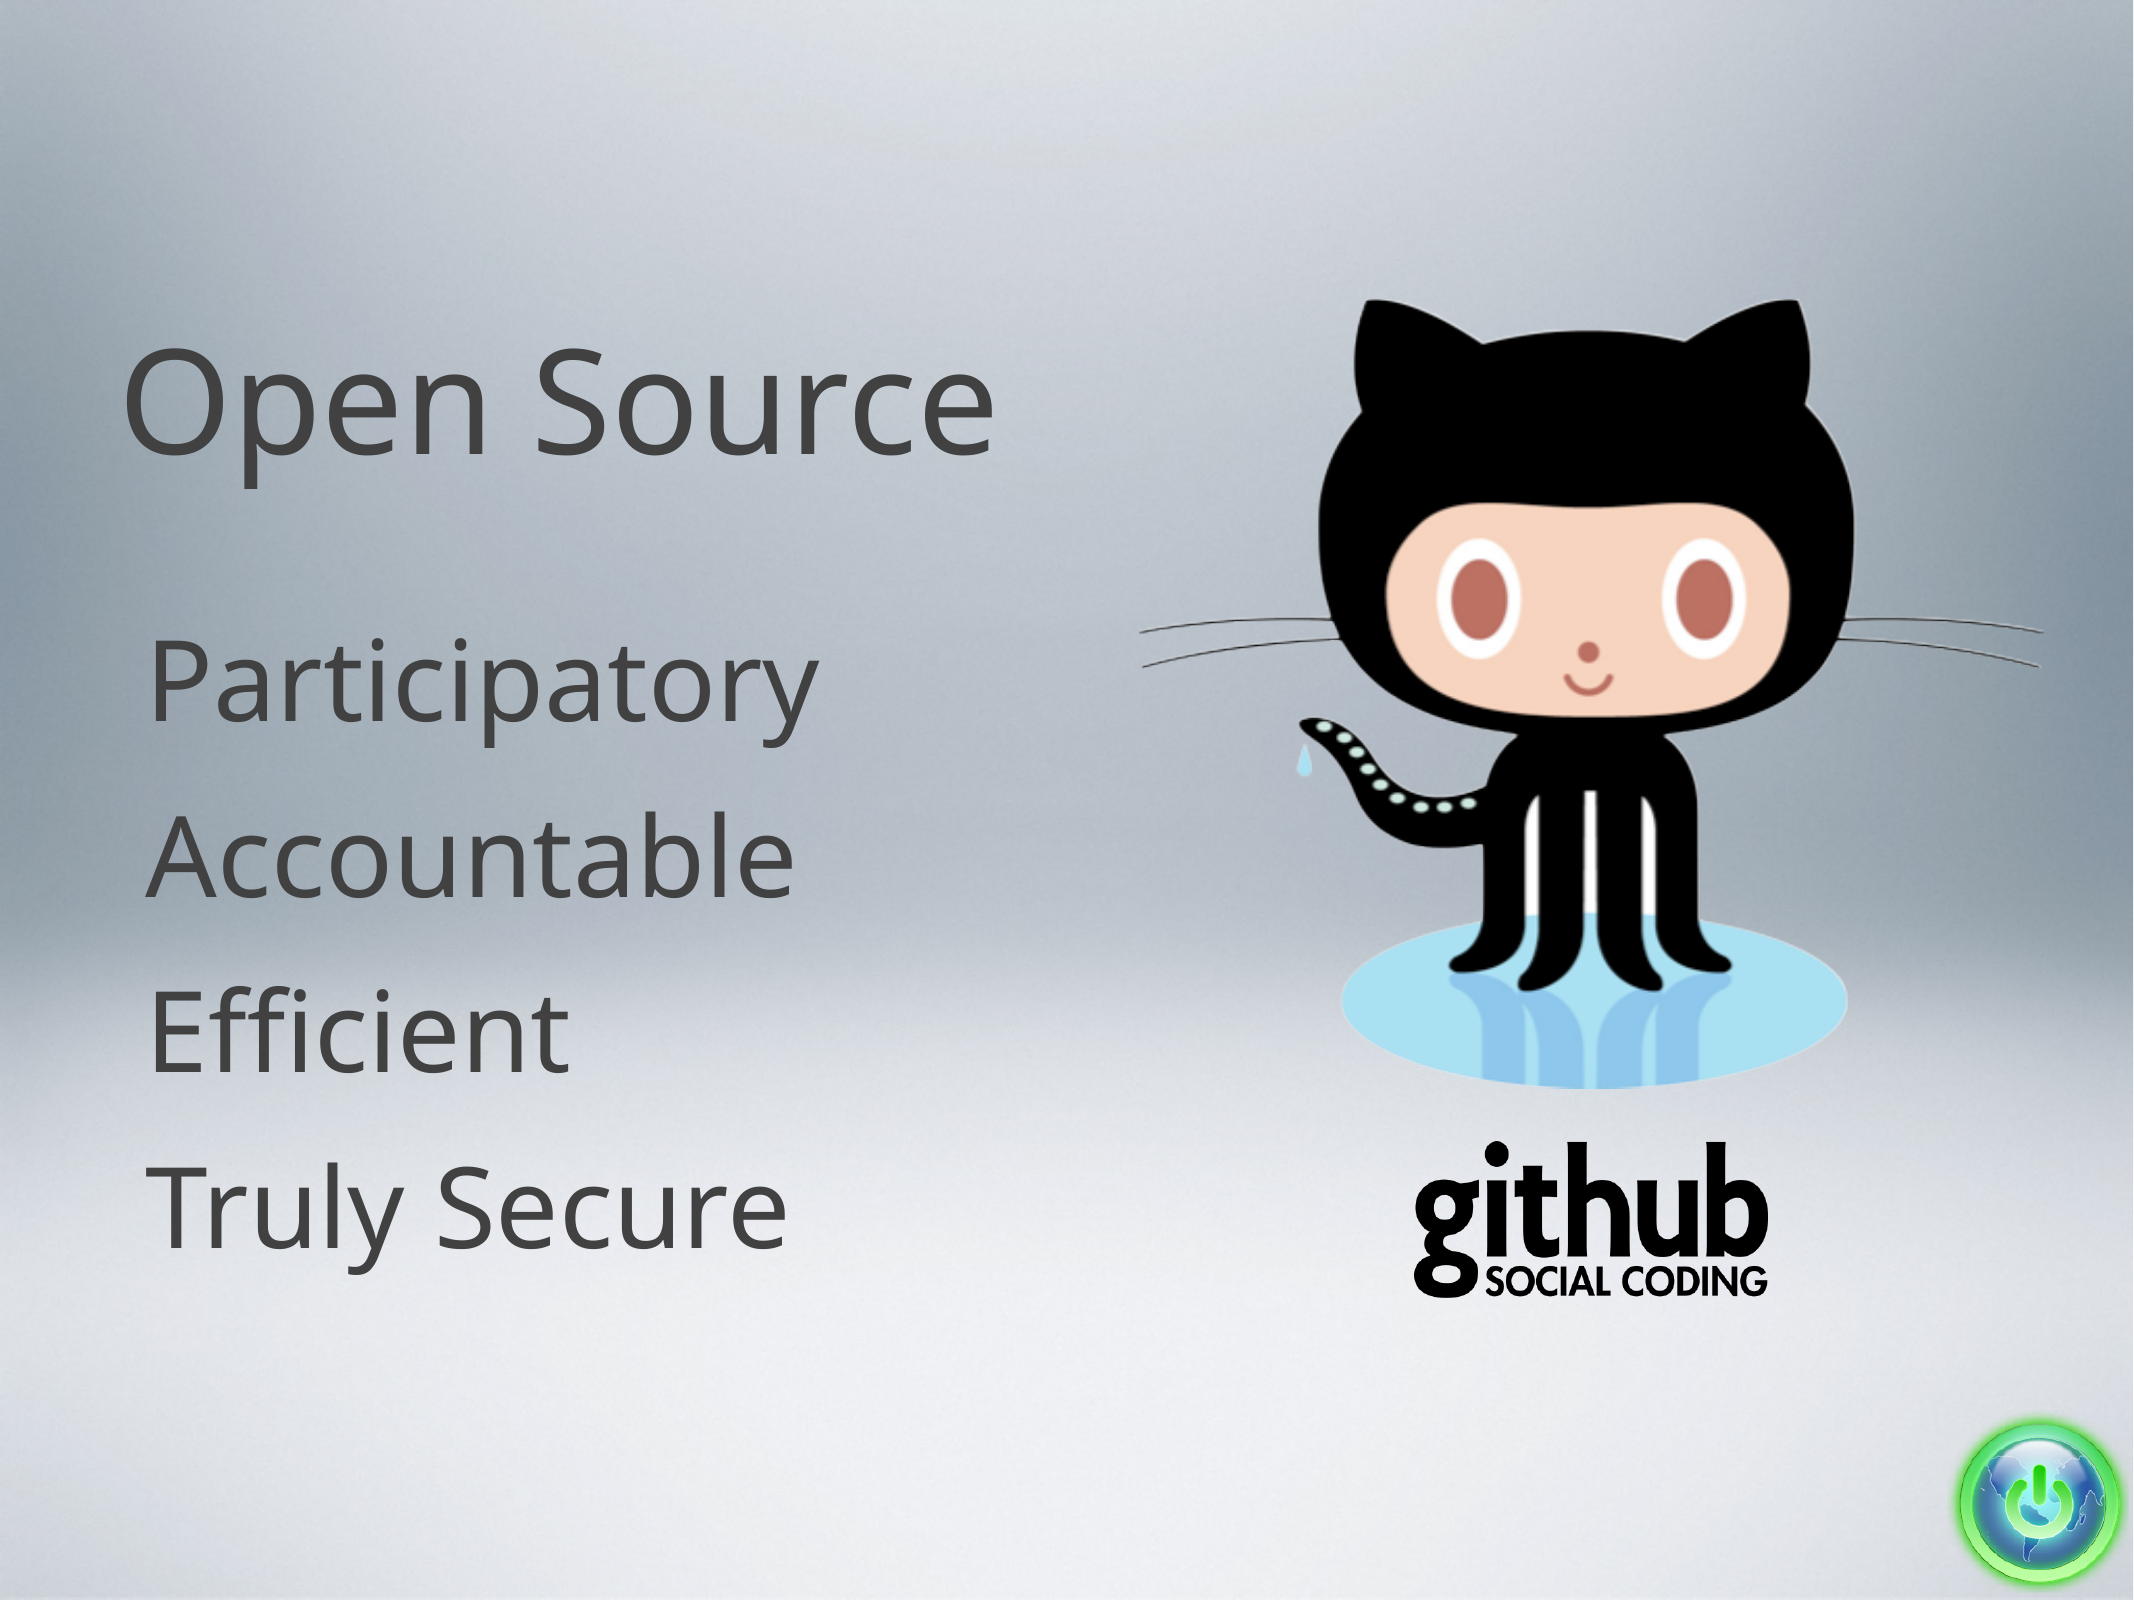

# Open Source
Participatory
Accountable
Efficient
Truly Secure